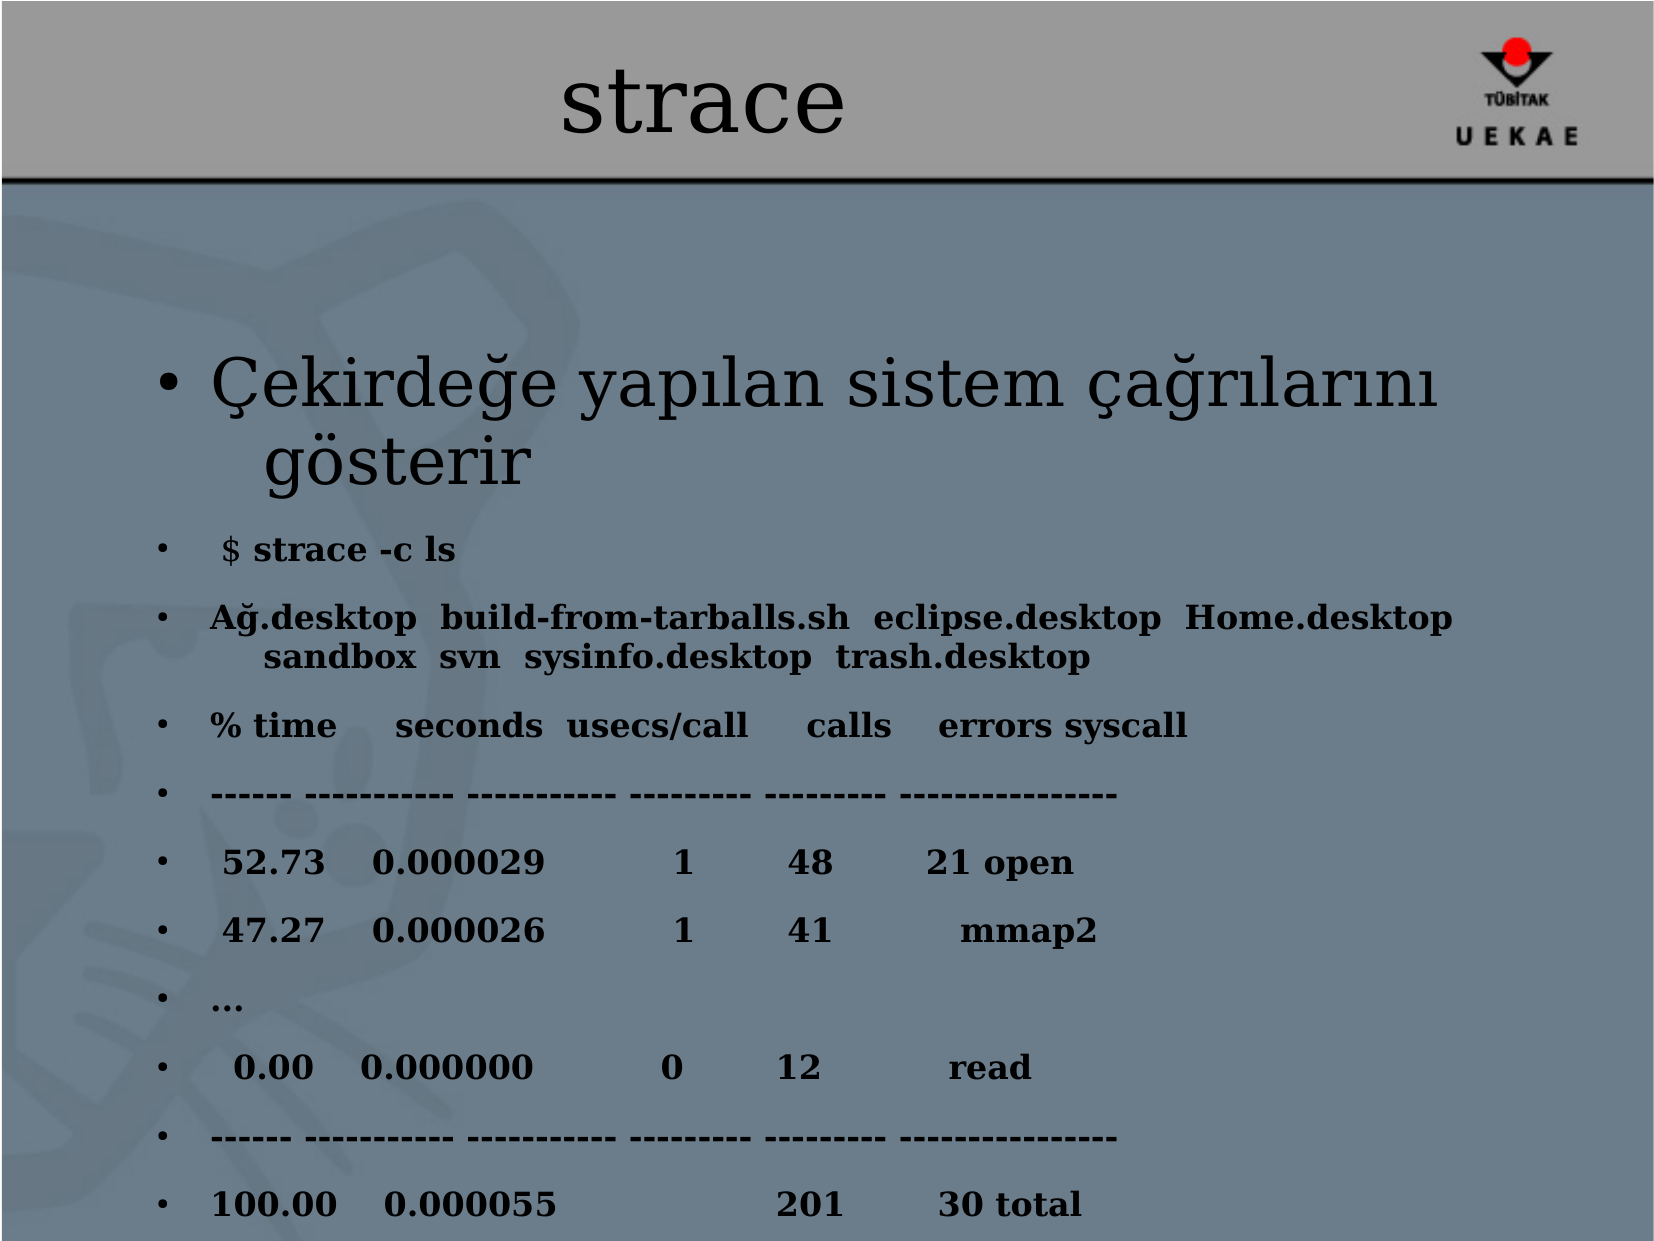

# strace
Çekirdeğe yapılan sistem çağrılarını gösterir
 $ strace -c ls
Ağ.desktop build-from-tarballs.sh eclipse.desktop Home.desktop sandbox svn sysinfo.desktop trash.desktop
% time seconds usecs/call calls errors syscall
------ ----------- ----------- --------- --------- ----------------
 52.73 0.000029 1 48 21 open
 47.27 0.000026 1 41 mmap2
...
 0.00 0.000000 0 12 read
------ ----------- ----------- --------- --------- ----------------
100.00 0.000055 201 30 total